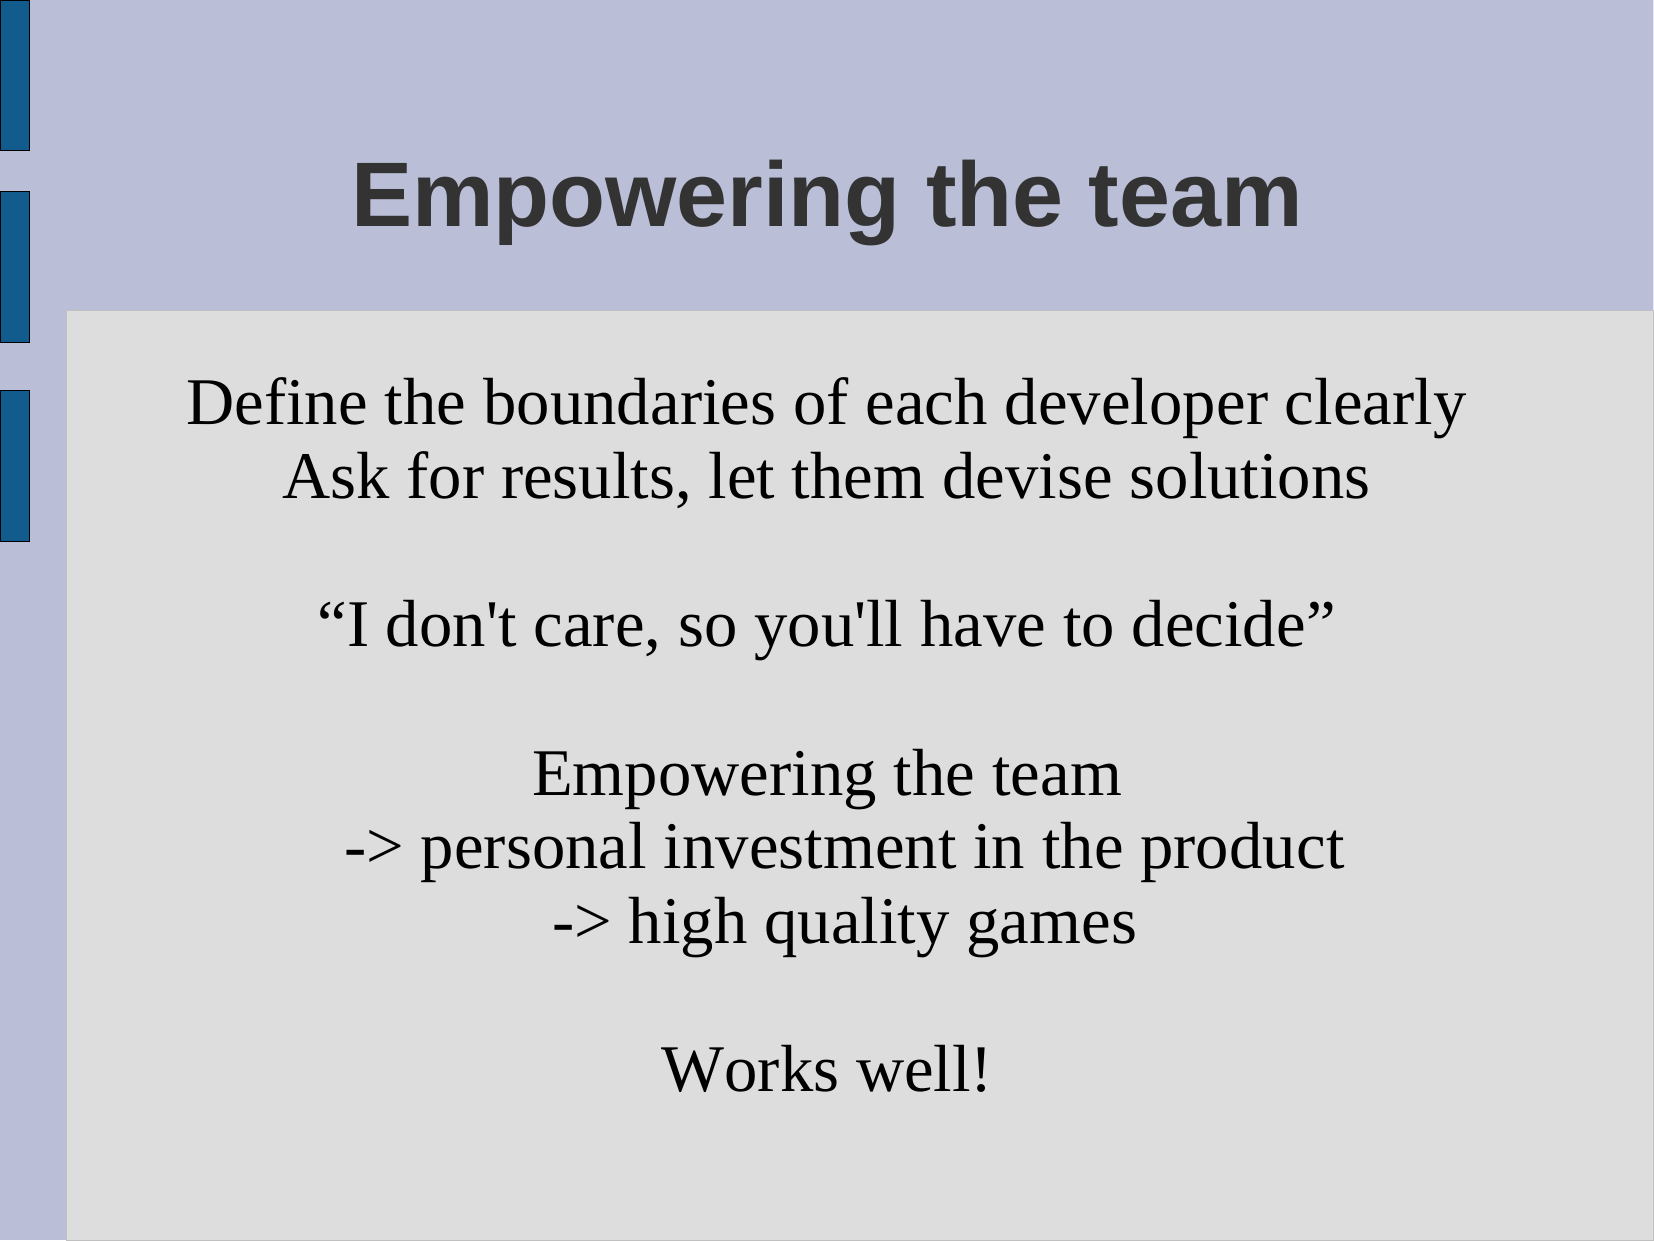

# Empowering the team
Define the boundaries of each developer clearly
Ask for results, let them devise solutions
“I don't care, so you'll have to decide”
Empowering the team
-> personal investment in the product
-> high quality games
Works well!